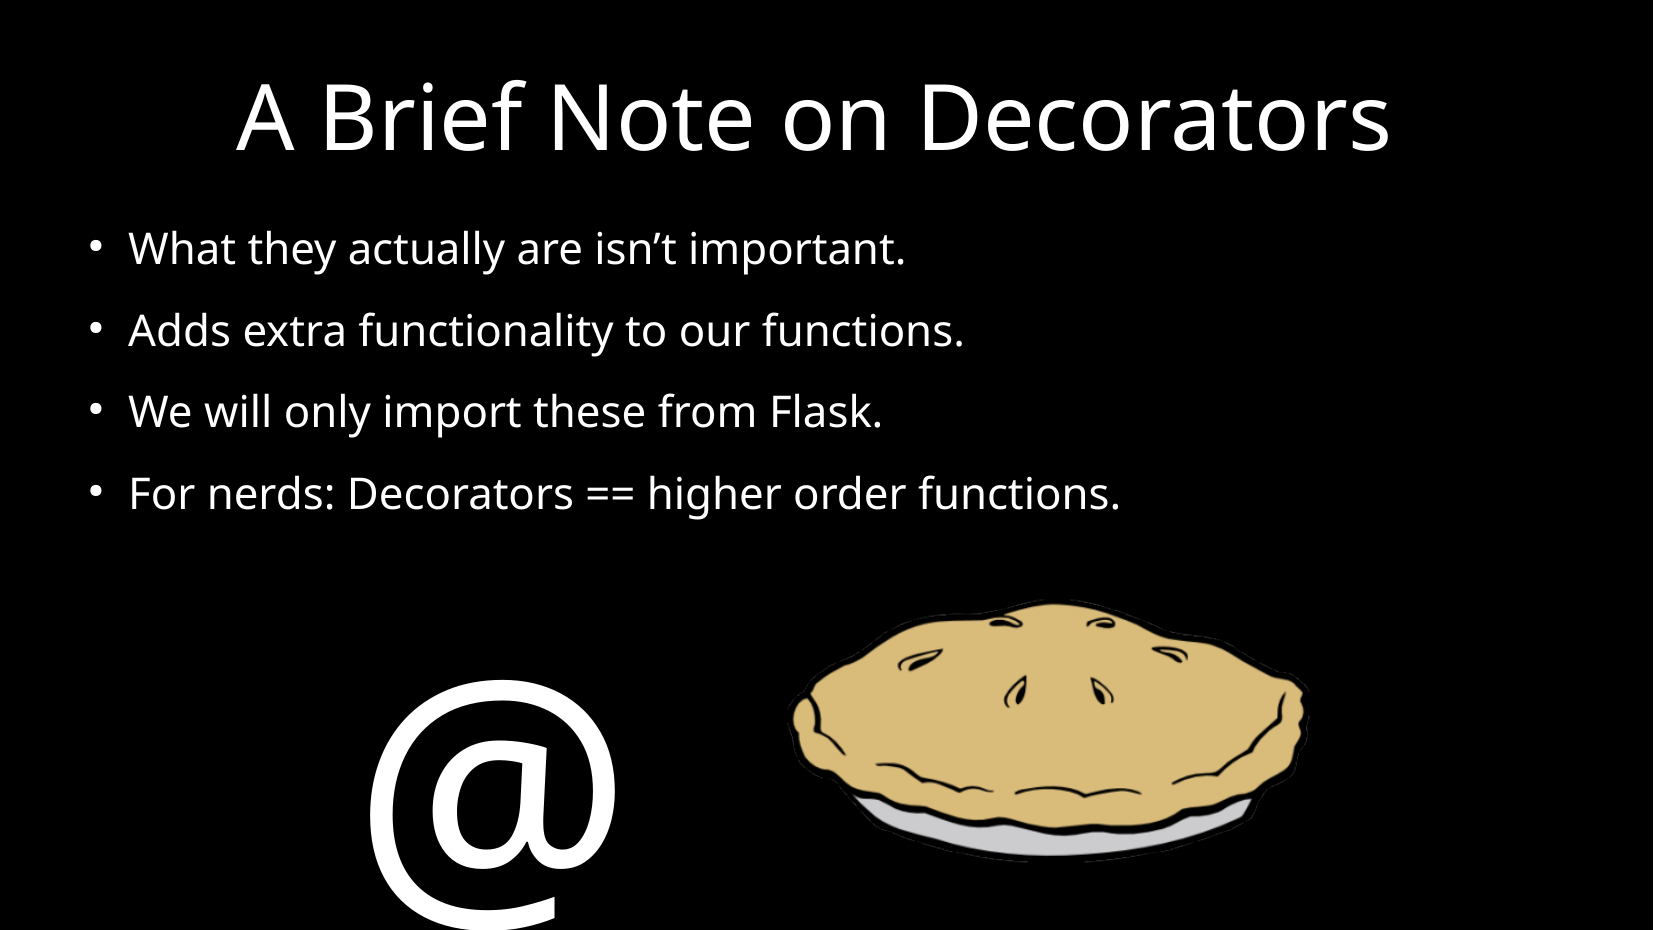

# A Brief Note on Decorators
What they actually are isn’t important.
Adds extra functionality to our functions.
We will only import these from Flask.
For nerds: Decorators == higher order functions.
@